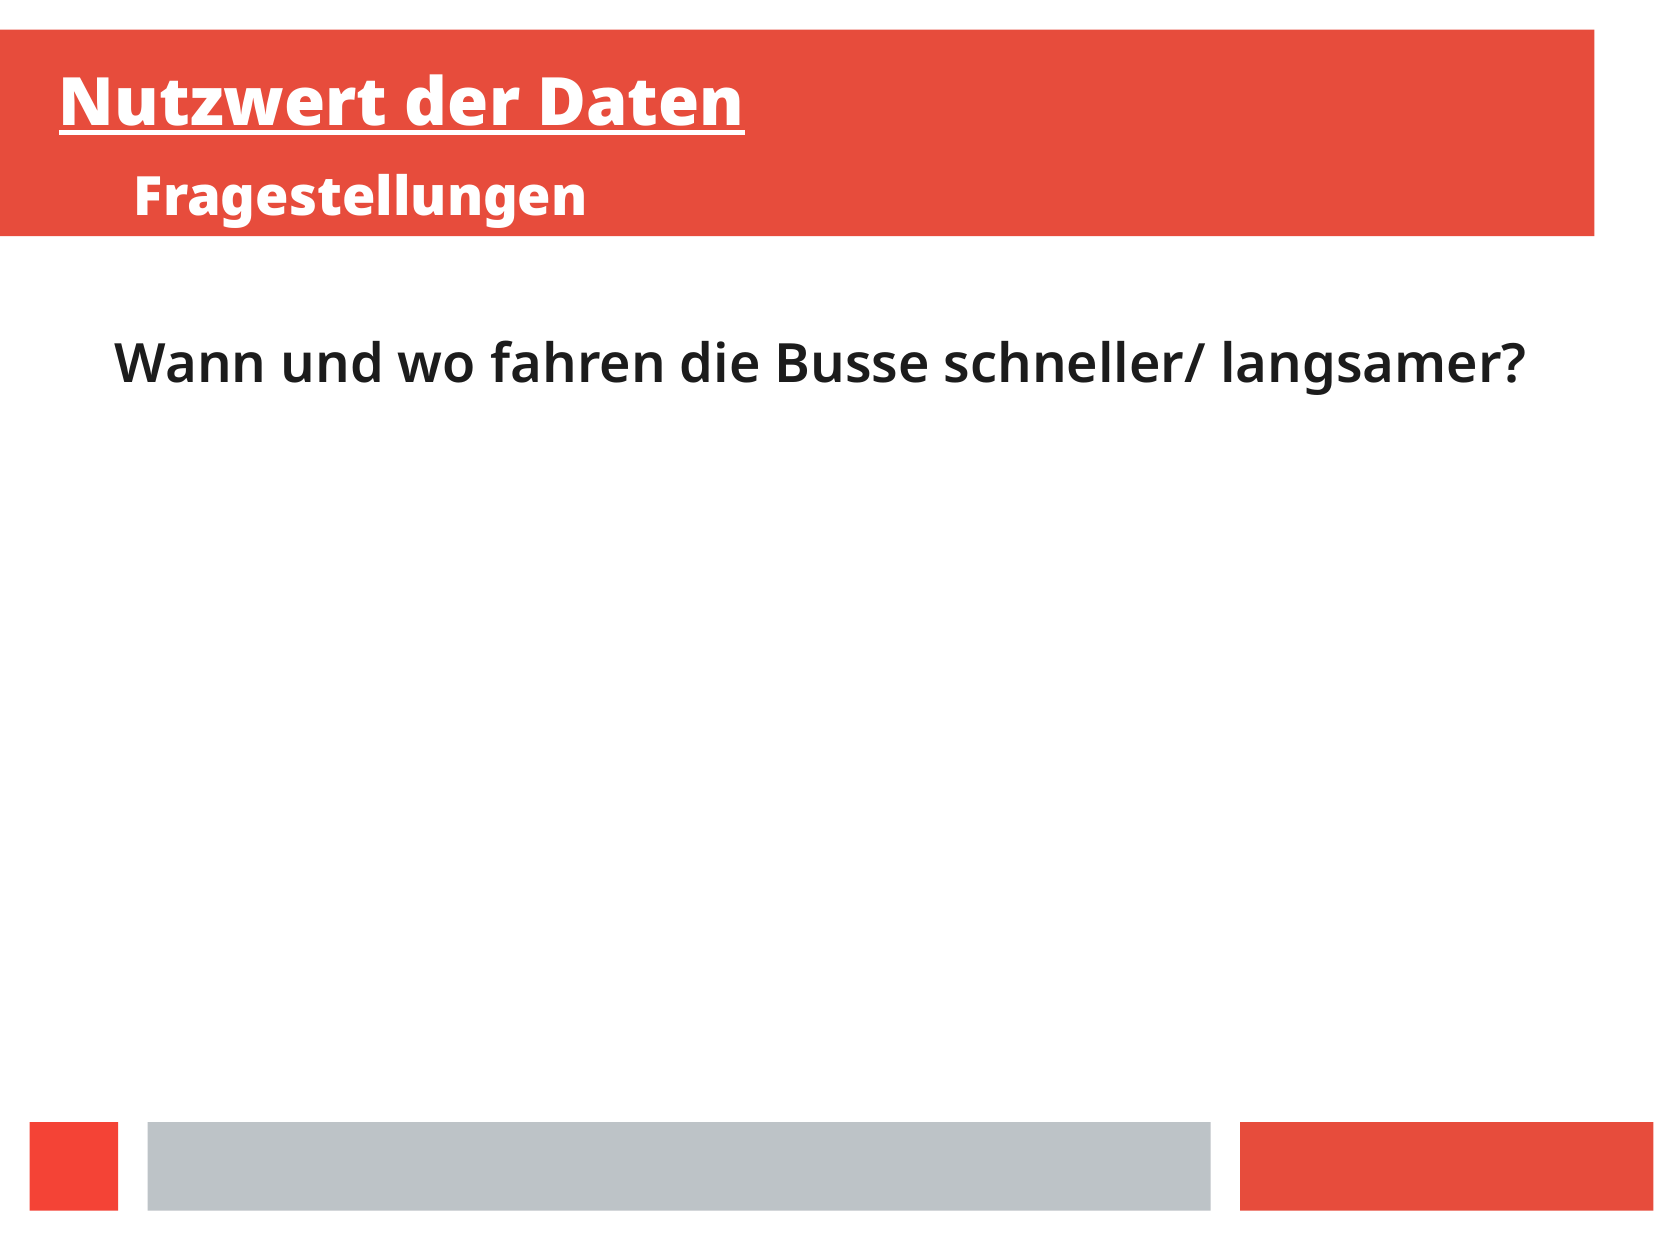

# Nutzwert der Daten Fragestellungen
Wann und wo fahren die Busse schneller/ langsamer?